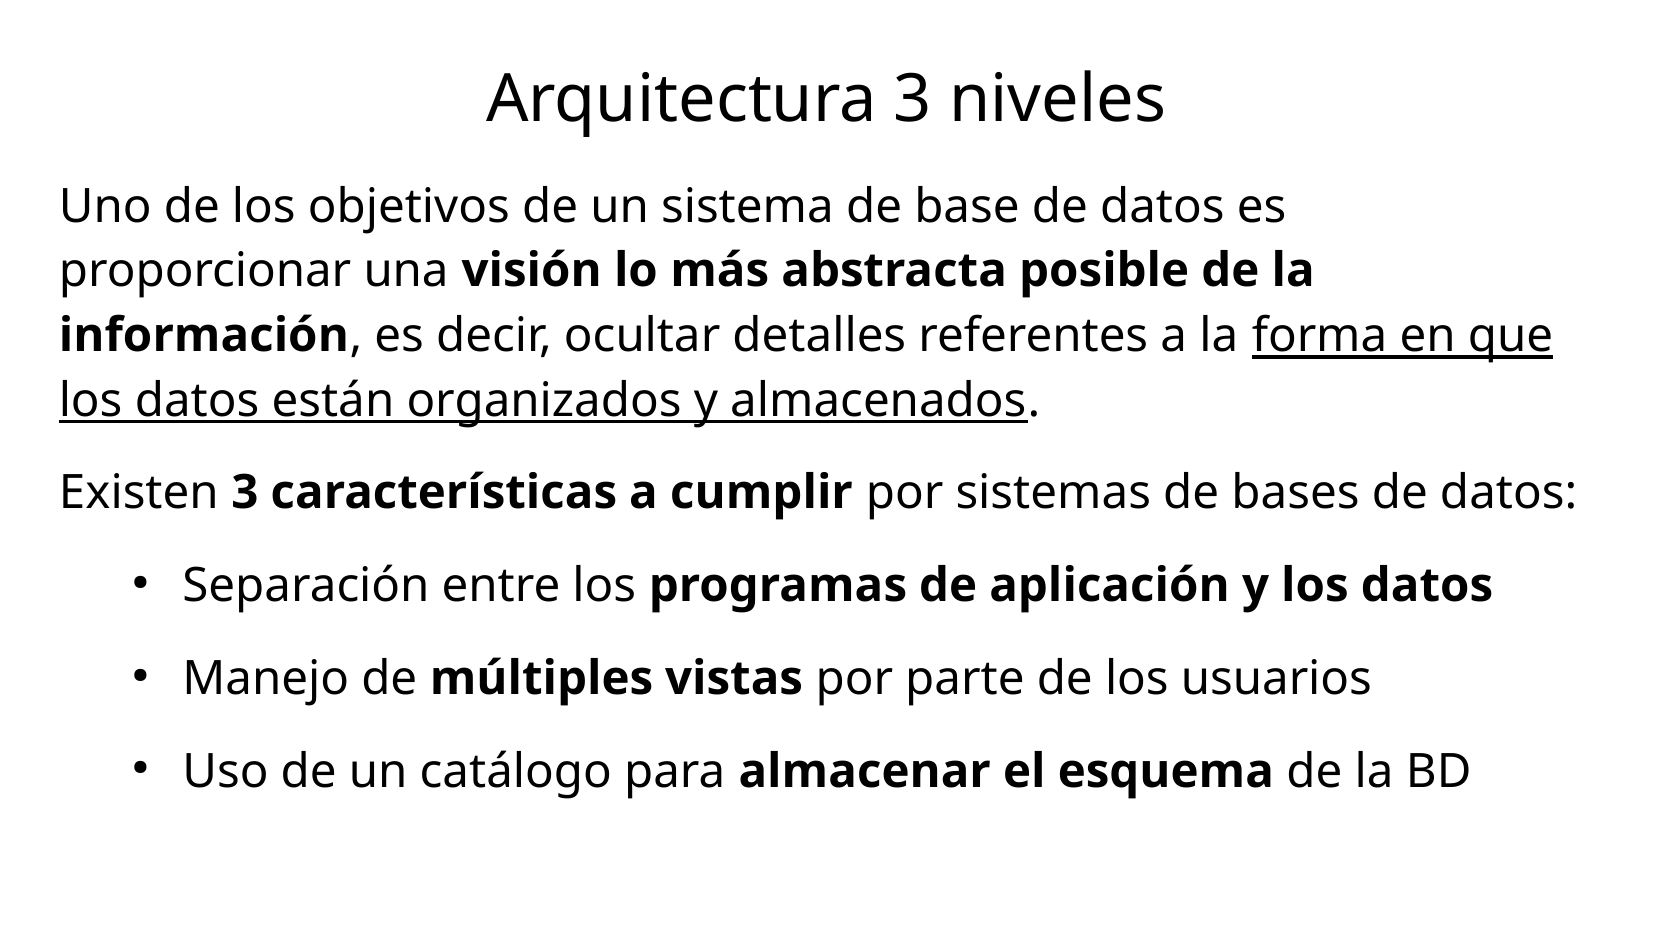

# Arquitectura 3 niveles
Uno de los objetivos de un sistema de base de datos es proporcionar una visión lo más abstracta posible de la información, es decir, ocultar detalles referentes a la forma en que los datos están organizados y almacenados.
Existen 3 características a cumplir por sistemas de bases de datos:
Separación entre los programas de aplicación y los datos
Manejo de múltiples vistas por parte de los usuarios
Uso de un catálogo para almacenar el esquema de la BD